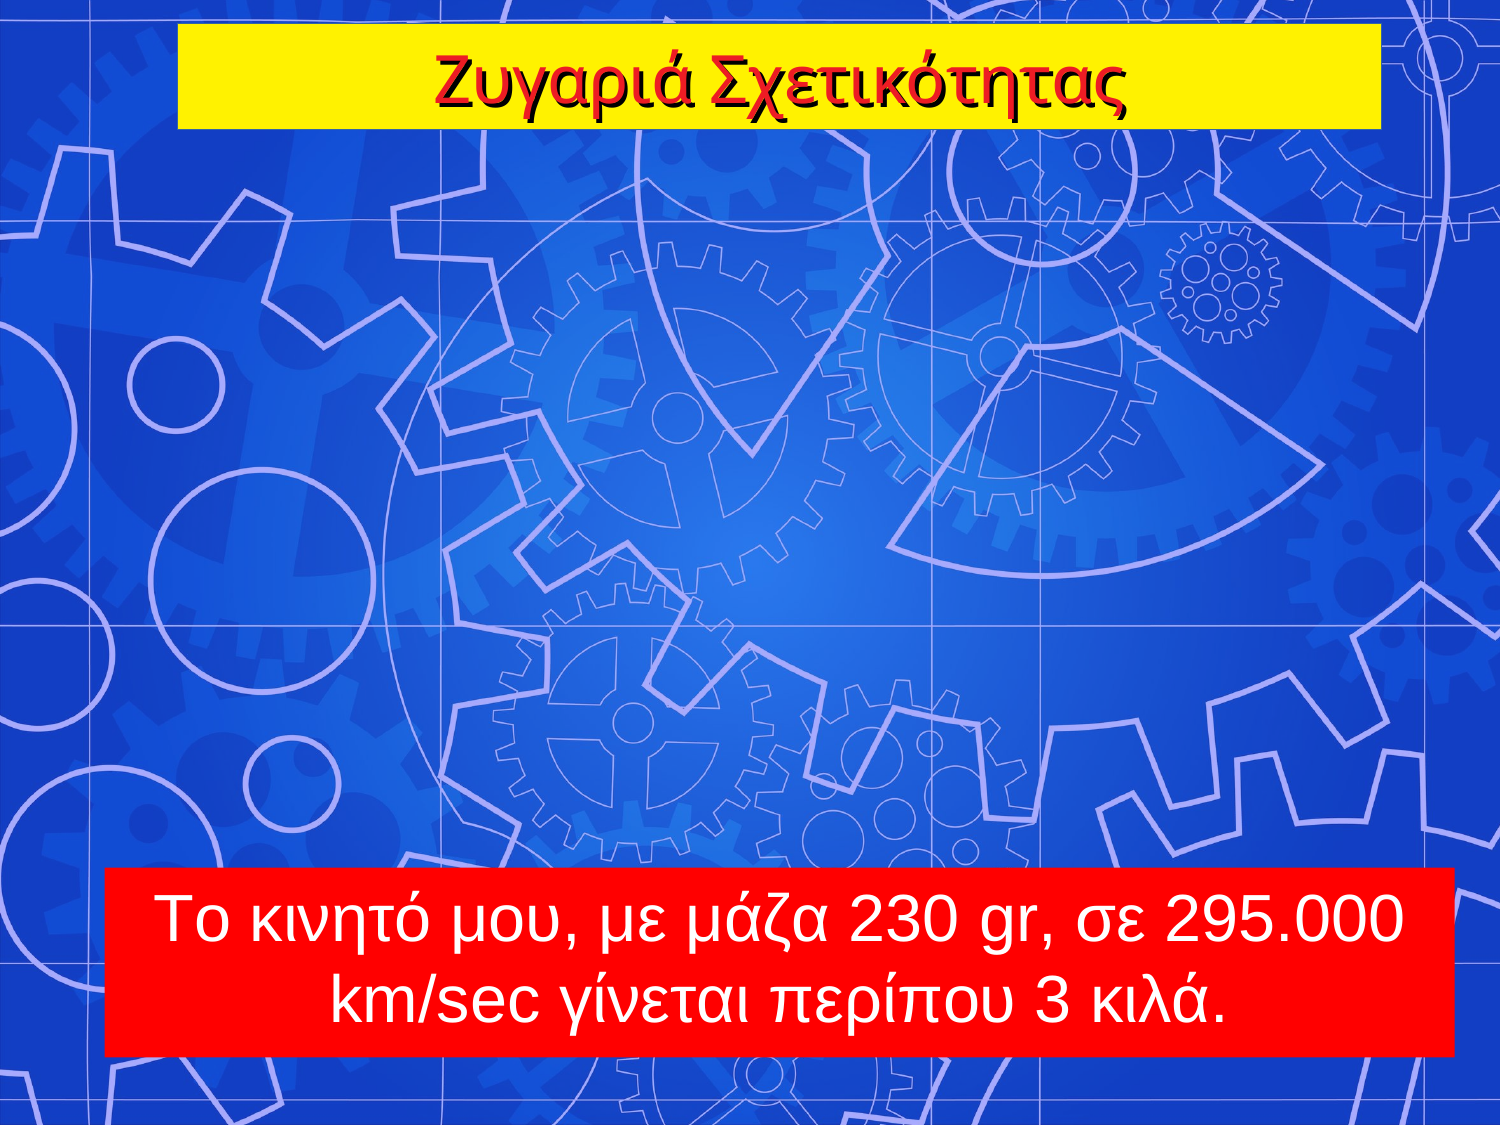

Ζυγαριά Σχετικότητας
# Το κινητό μου, με μάζα 230 gr, σε 295.000 km/sec γίνεται περίπου 3 κιλά.